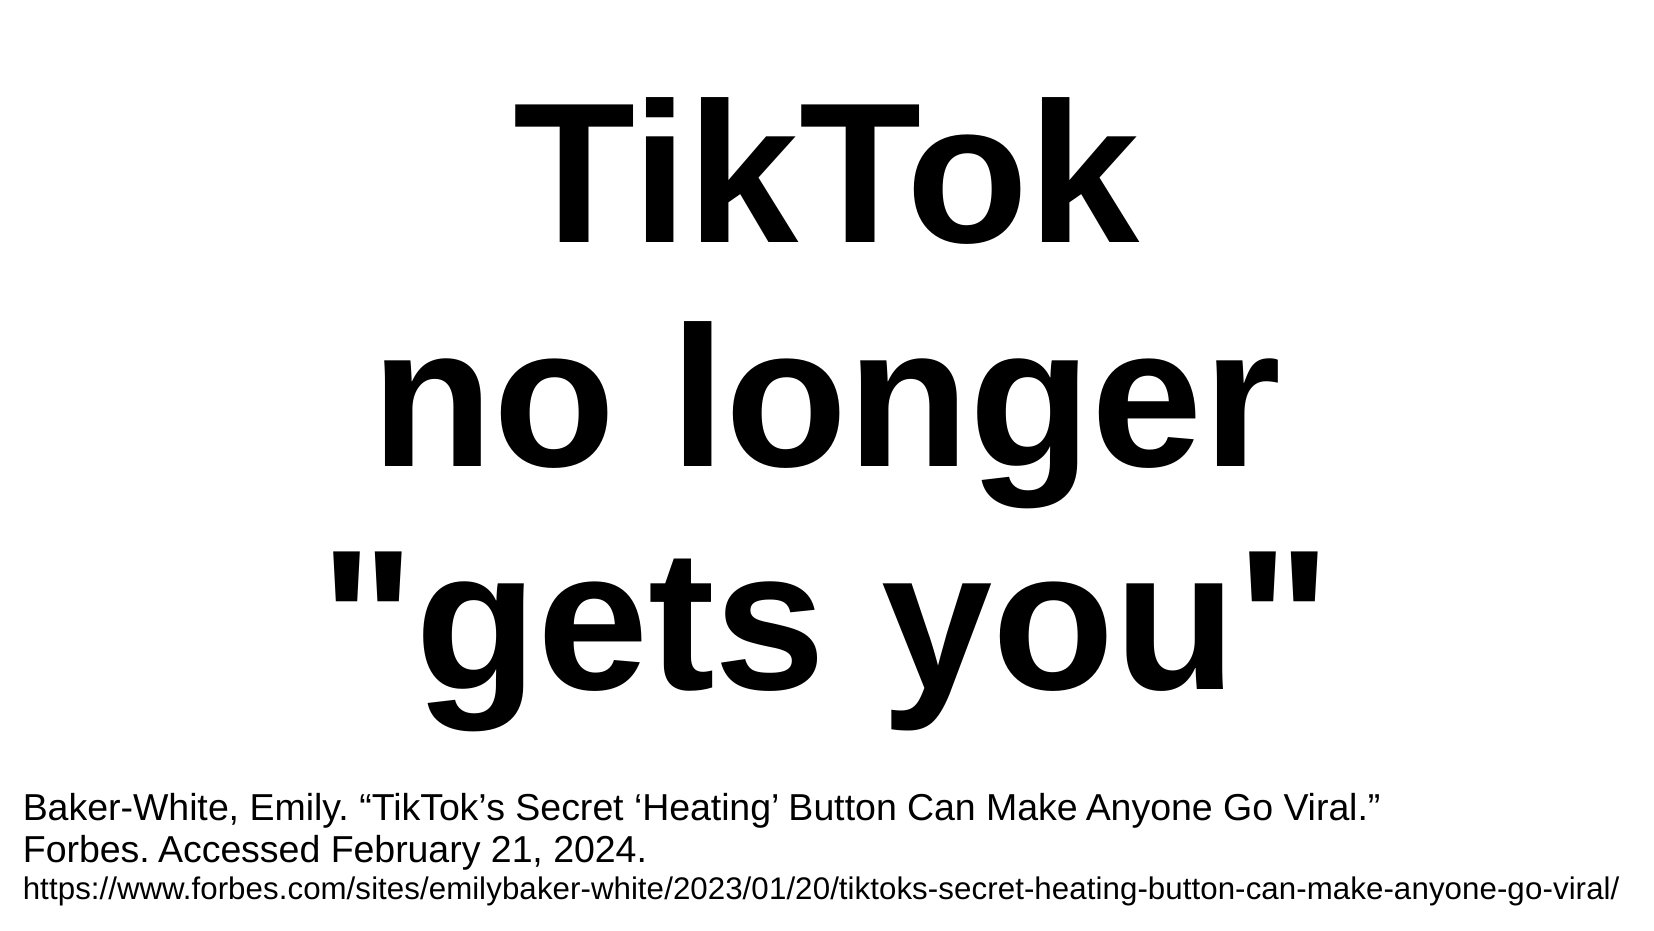

# TikTok
no longer
"gets you"
Baker-White, Emily. “TikTok’s Secret ‘Heating’ Button Can Make Anyone Go Viral.”
Forbes. Accessed February 21, 2024.
https://www.forbes.com/sites/emilybaker-white/2023/01/20/tiktoks-secret-heating-button-can-make-anyone-go-viral/